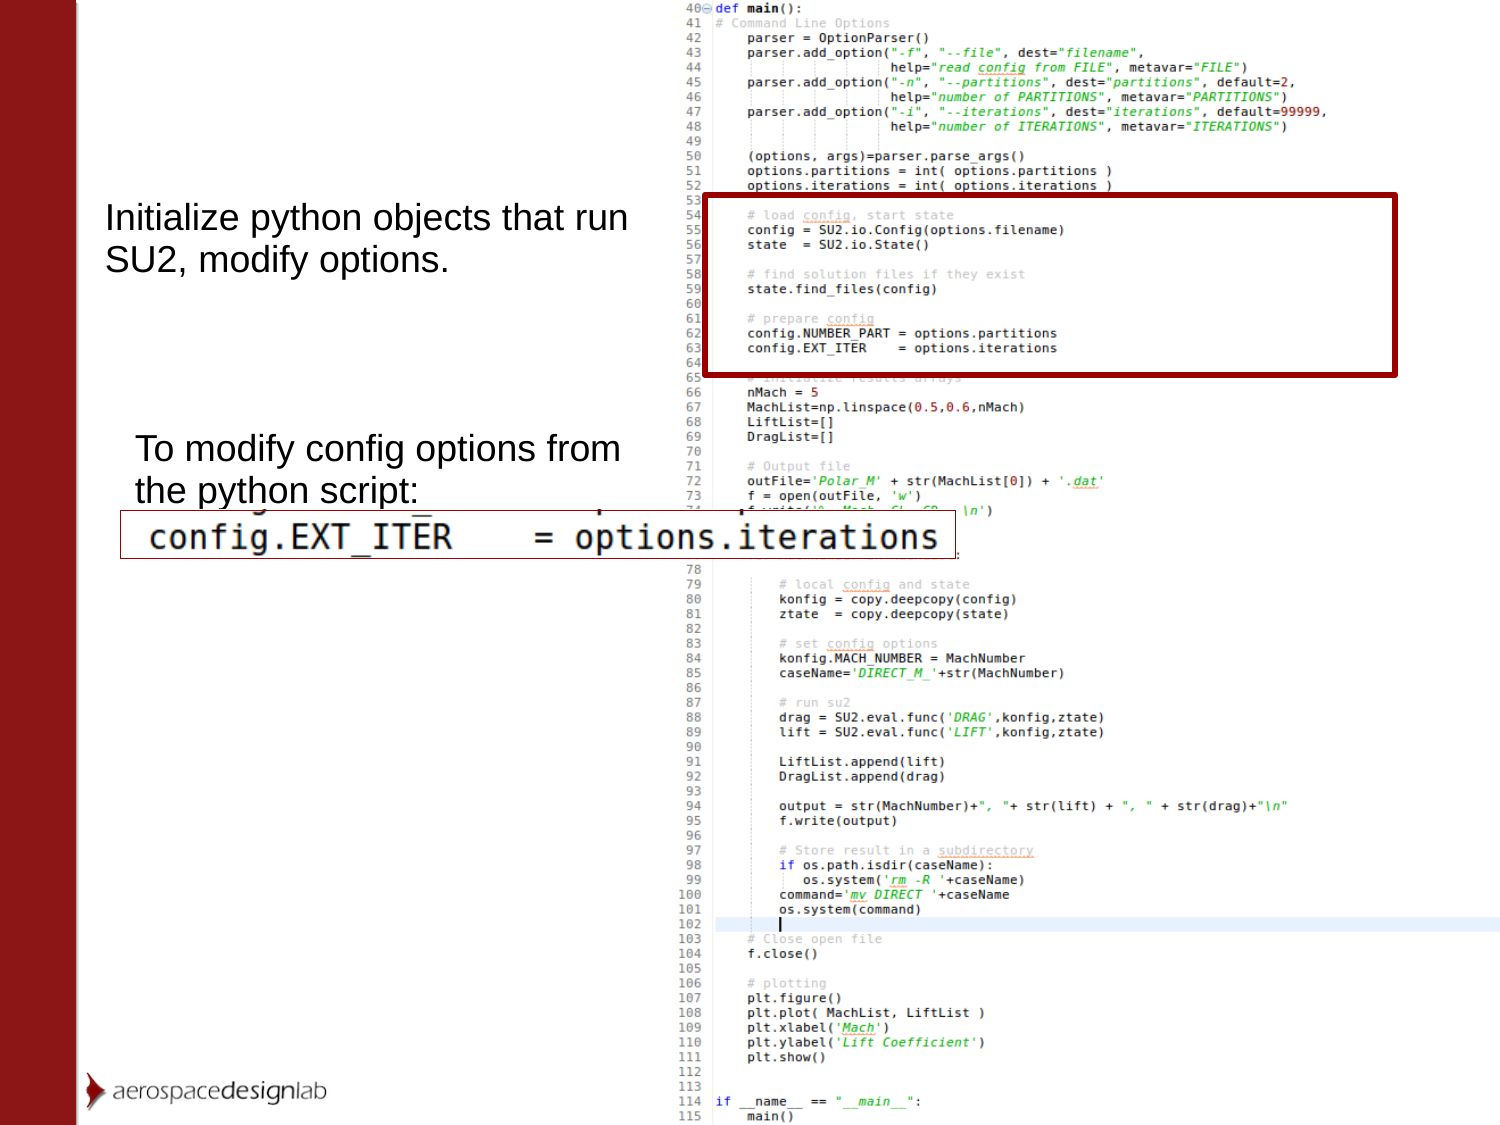

Initialize python objects that run SU2, modify options.
To modify config options from the python script: